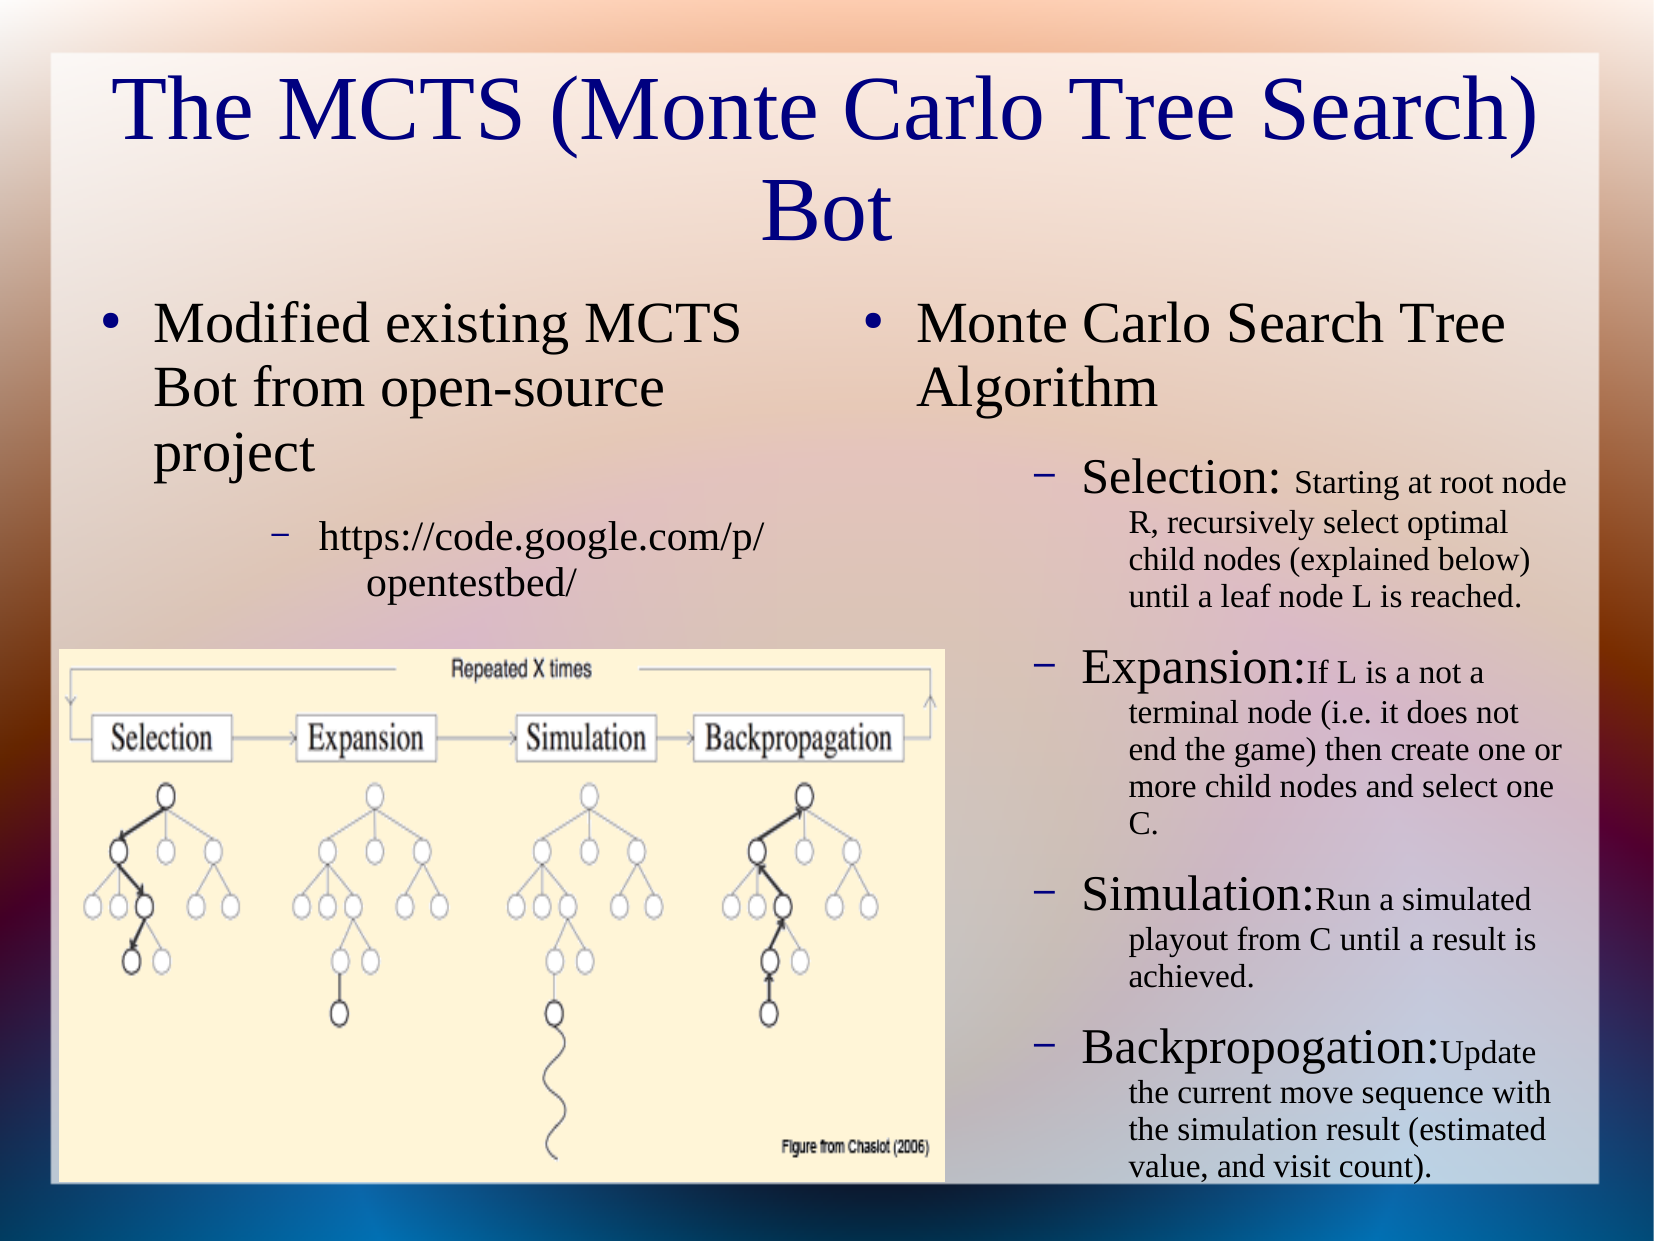

# The MCTS (Monte Carlo Tree Search) Bot
Modified existing MCTS Bot from open-source project
https://code.google.com/p/opentestbed/
Monte Carlo Search Tree Algorithm
Selection: Starting at root node R, recursively select optimal child nodes (explained below) until a leaf node L is reached.
Expansion:If L is a not a terminal node (i.e. it does not end the game) then create one or more child nodes and select one C.
Simulation:Run a simulated playout from C until a result is achieved.
Backpropogation:Update the current move sequence with the simulation result (estimated value, and visit count).